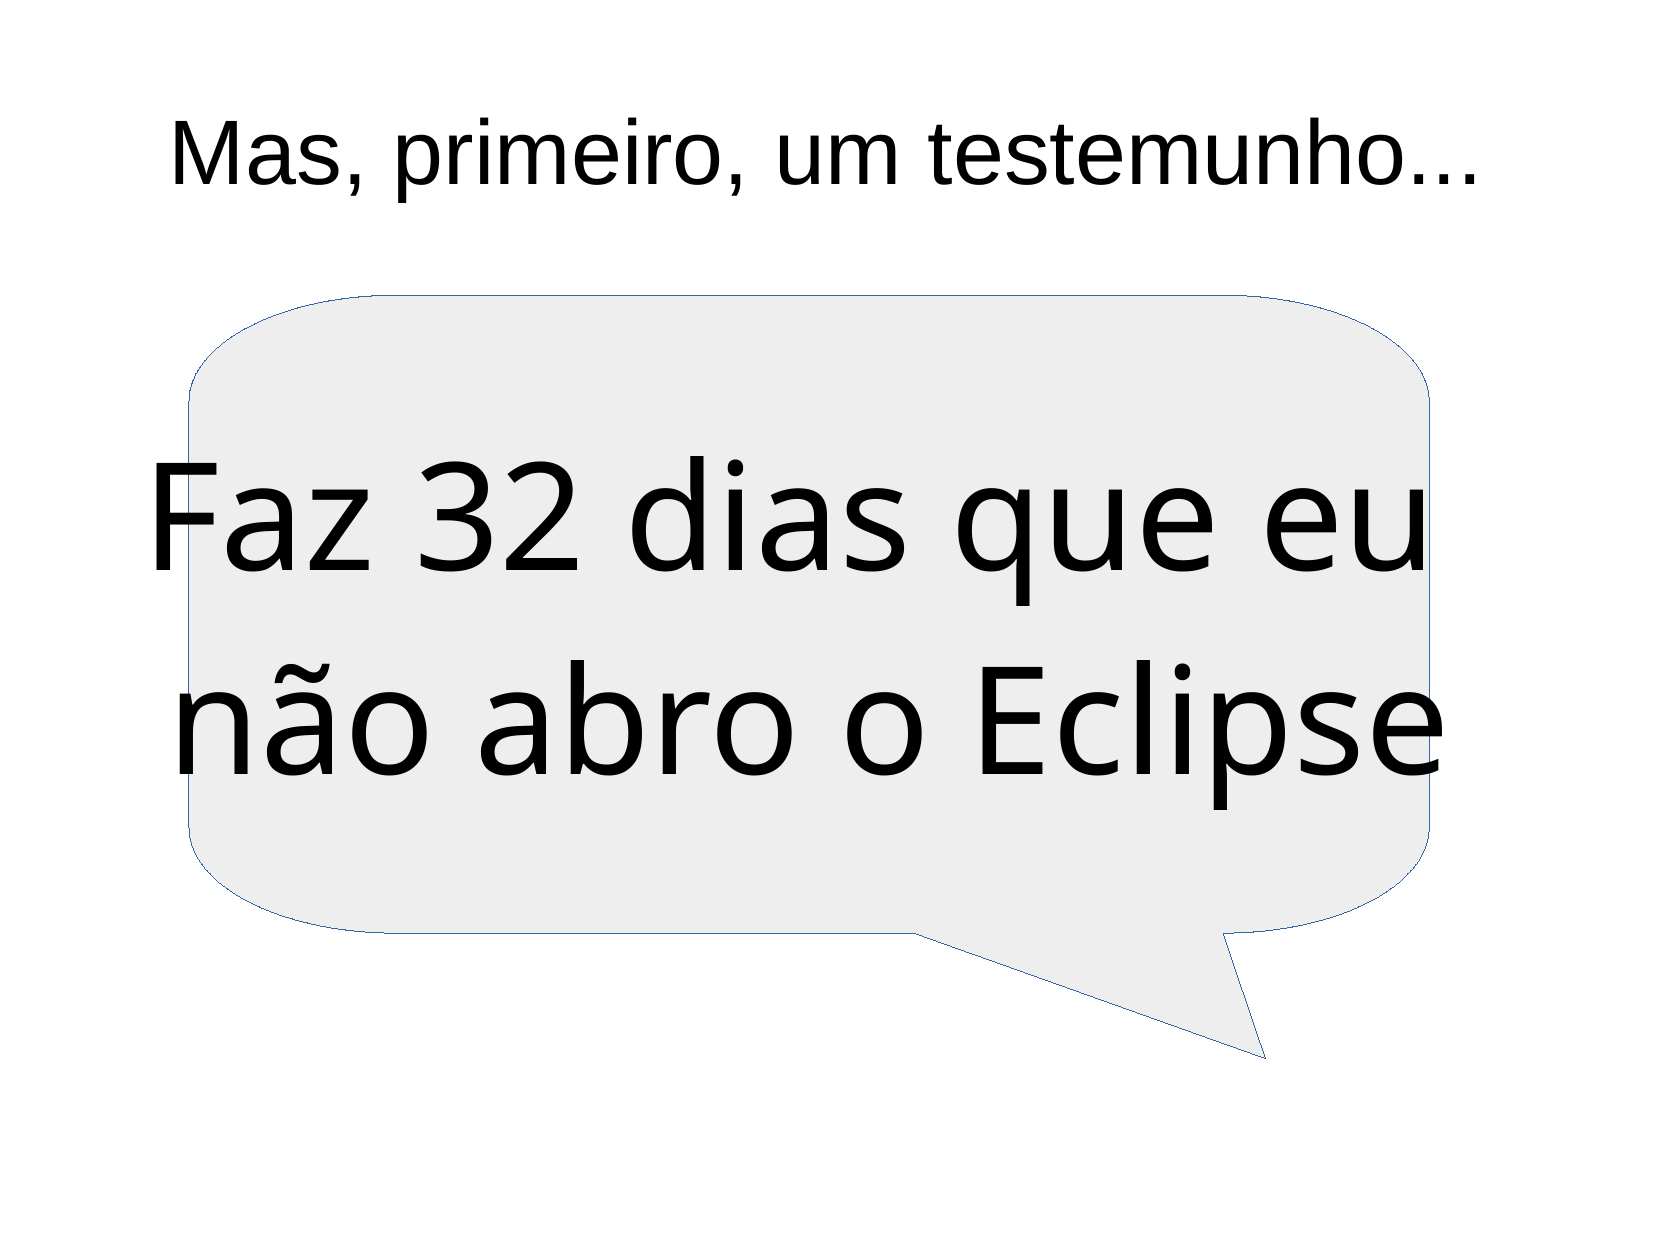

# Mas, primeiro, um testemunho...
Faz 32 dias que eu
não abro o Eclipse